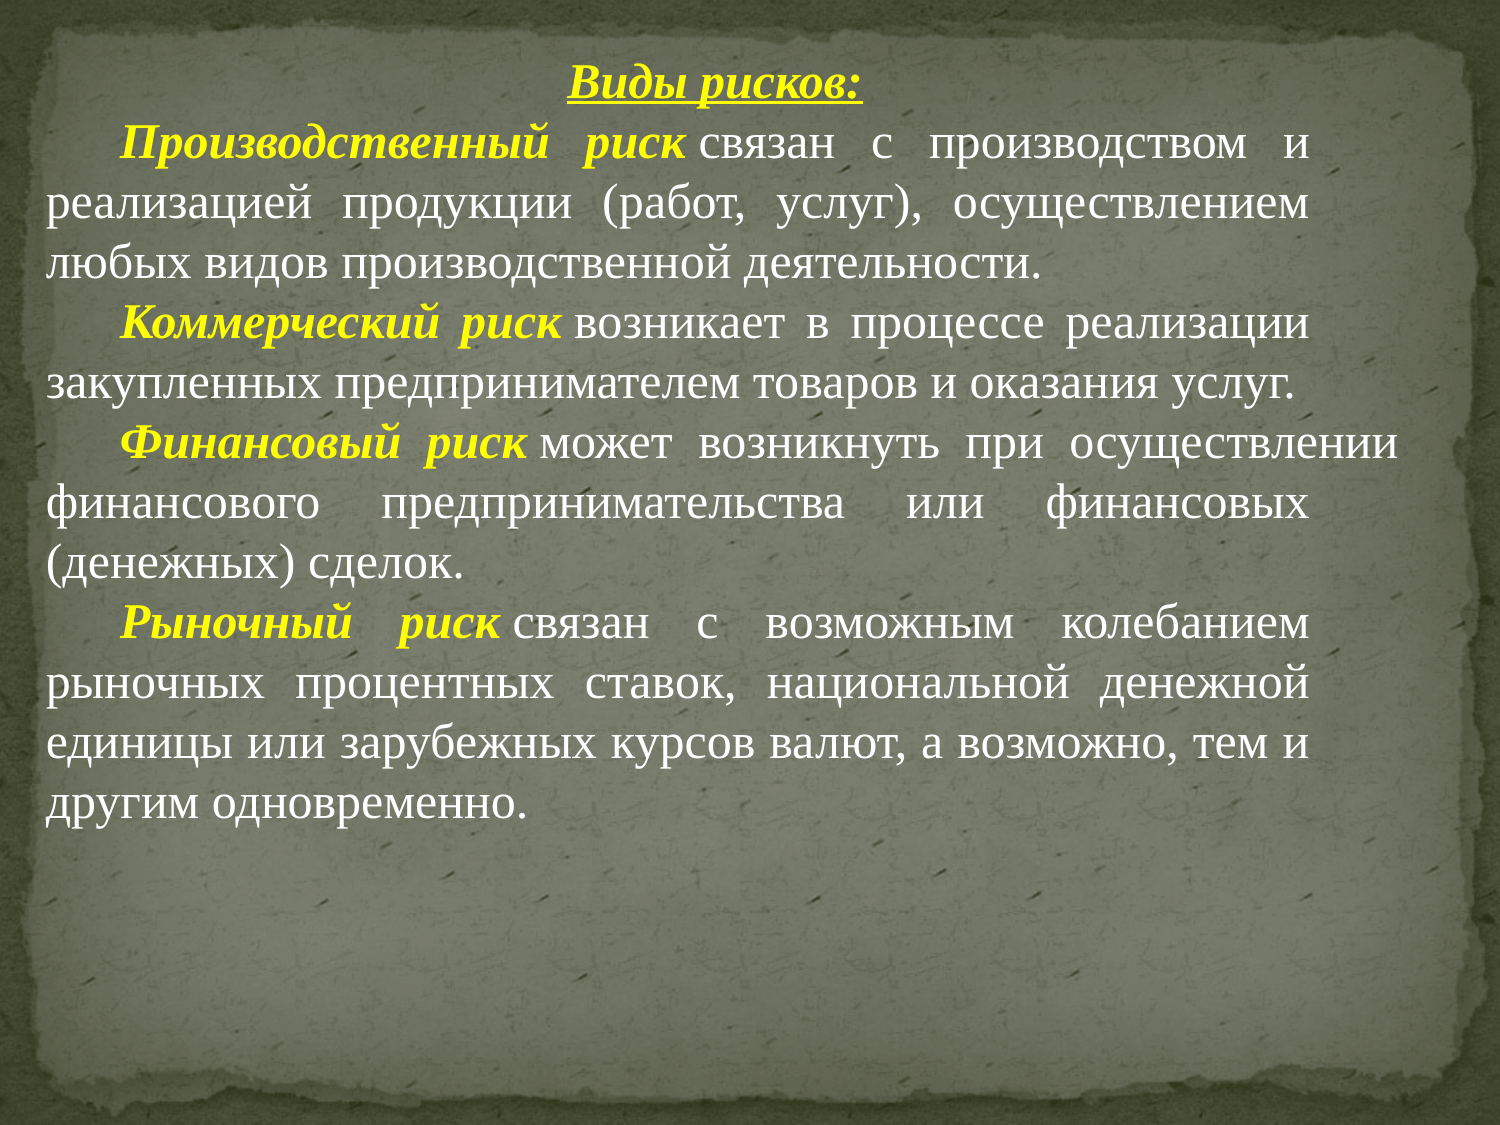

Виды рисков:
Производственный риск связан с производством и реализацией продукции (работ, услуг), осуществлением любых видов производственной деятельности.
Коммерческий риск возникает в процессе реализации закупленных предпринимателем товаров и оказания услуг.
Финансовый риск может возникнуть при осуществлении финансового предпринимательства или финансовых (денежных) сделок.
Рыночный риск связан с возможным колебанием рыночных процентных ставок, национальной денежной единицы или зарубежных курсов валют, а возможно, тем и другим одновременно.